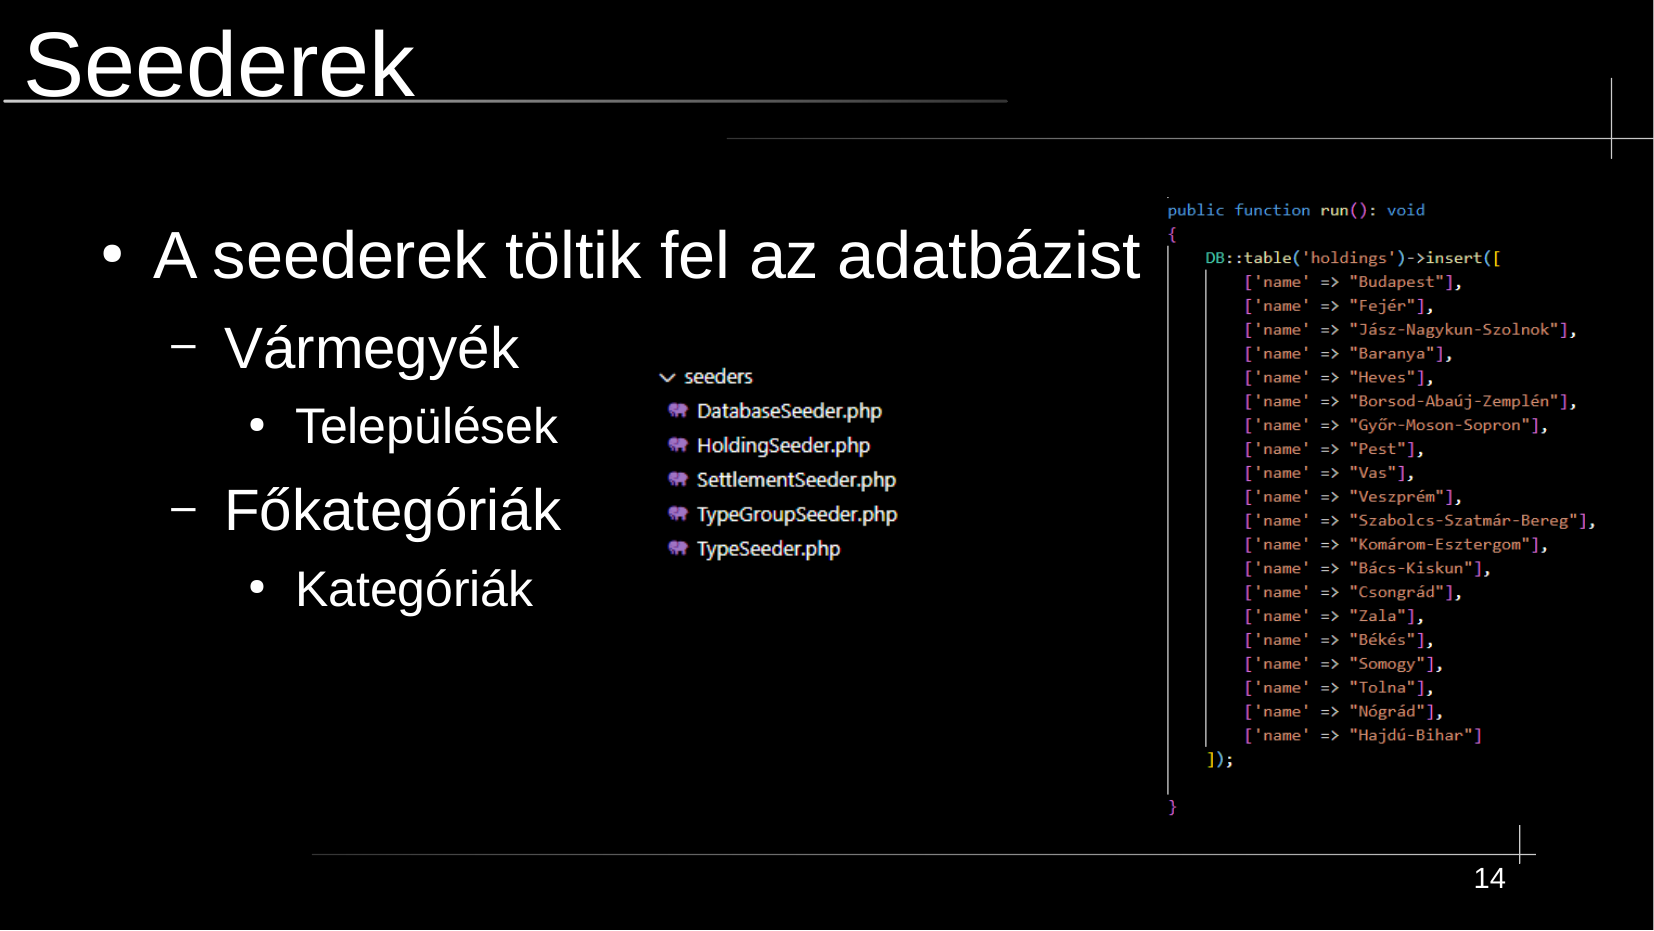

# Seederek
A seederek töltik fel az adatbázist
Vármegyék
Települések
Főkategóriák
Kategóriák
14